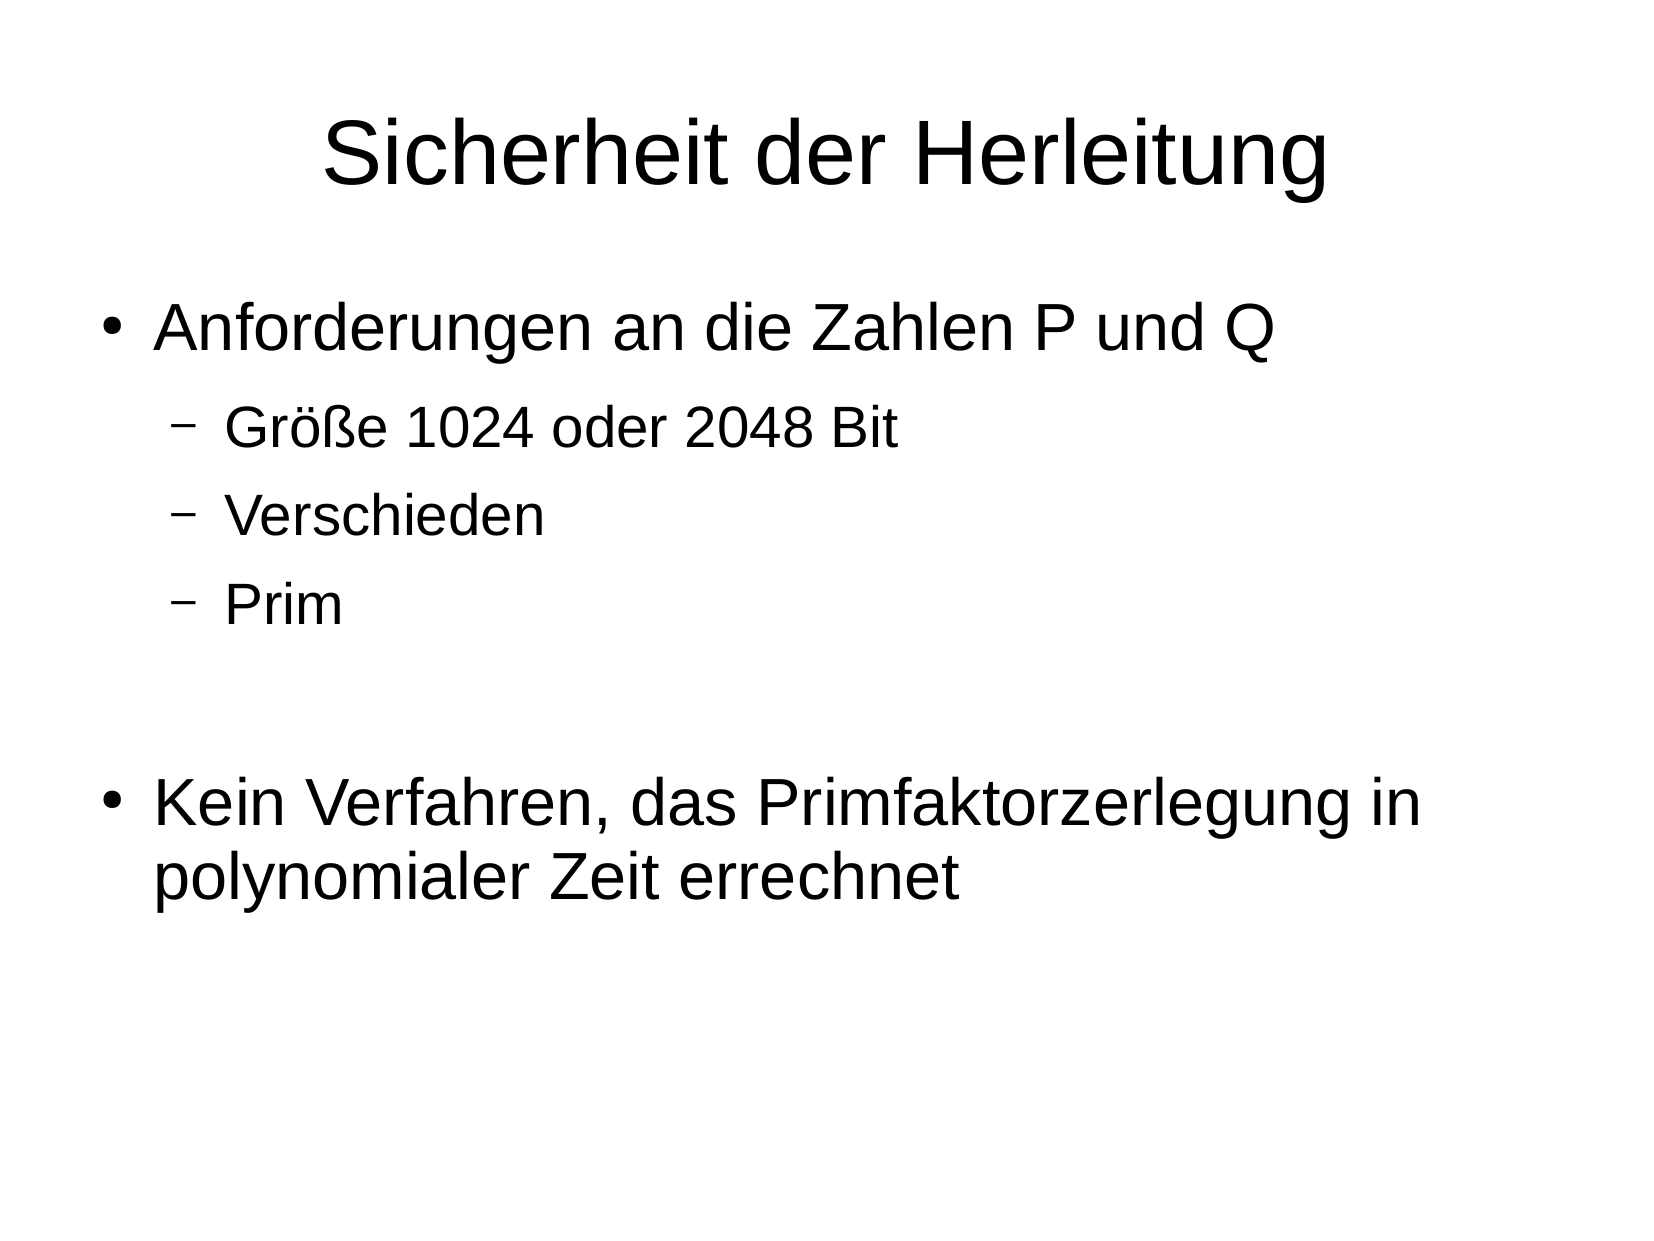

# Sicherheit der Herleitung
Anforderungen an die Zahlen P und Q
Größe 1024 oder 2048 Bit
Verschieden
Prim
Kein Verfahren, das Primfaktorzerlegung in polynomialer Zeit errechnet